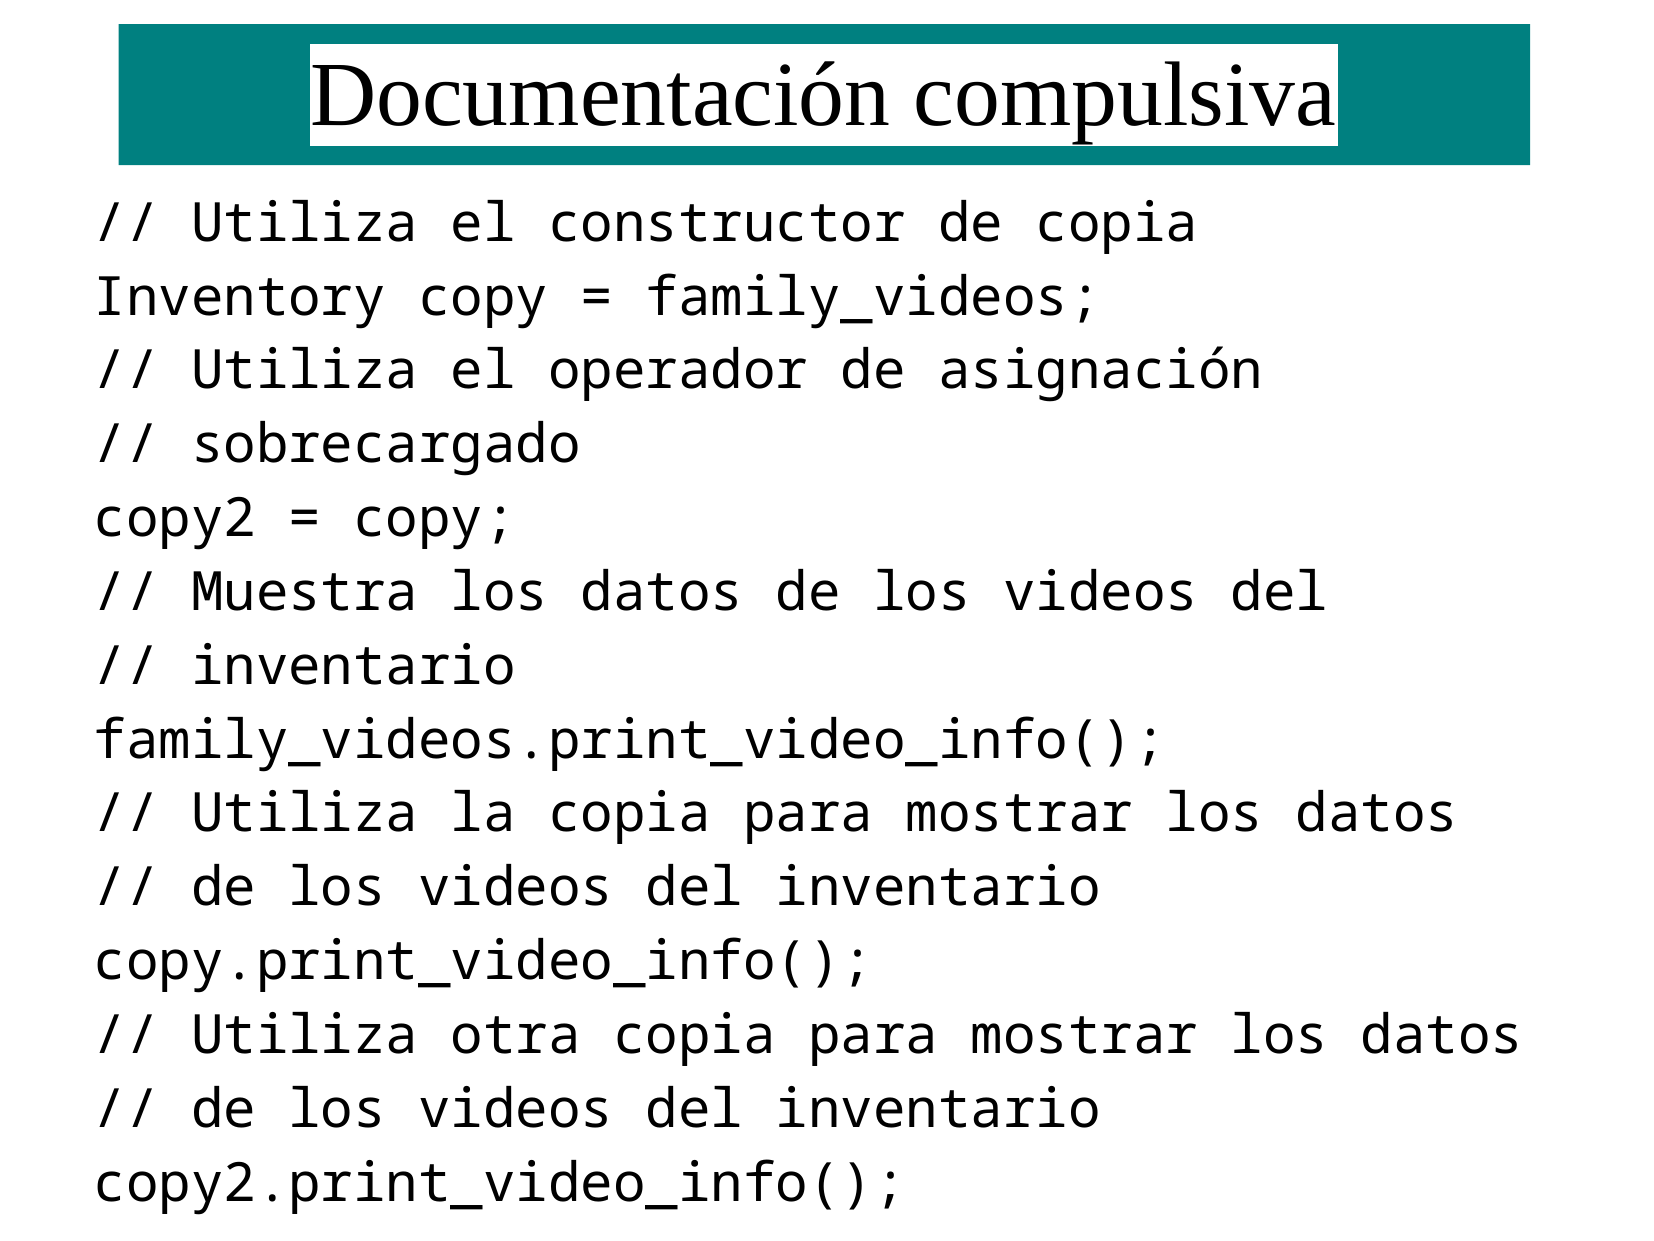

# Documentación compulsiva
// Utiliza el constructor de copia
Inventory copy = family_videos;
// Utiliza el operador de asignación
// sobrecargado
copy2 = copy;
// Muestra los datos de los videos del
// inventario
family_videos.print_video_info();
// Utiliza la copia para mostrar los datos
// de los videos del inventario
copy.print_video_info();
// Utiliza otra copia para mostrar los datos
// de los videos del inventario
copy2.print_video_info();